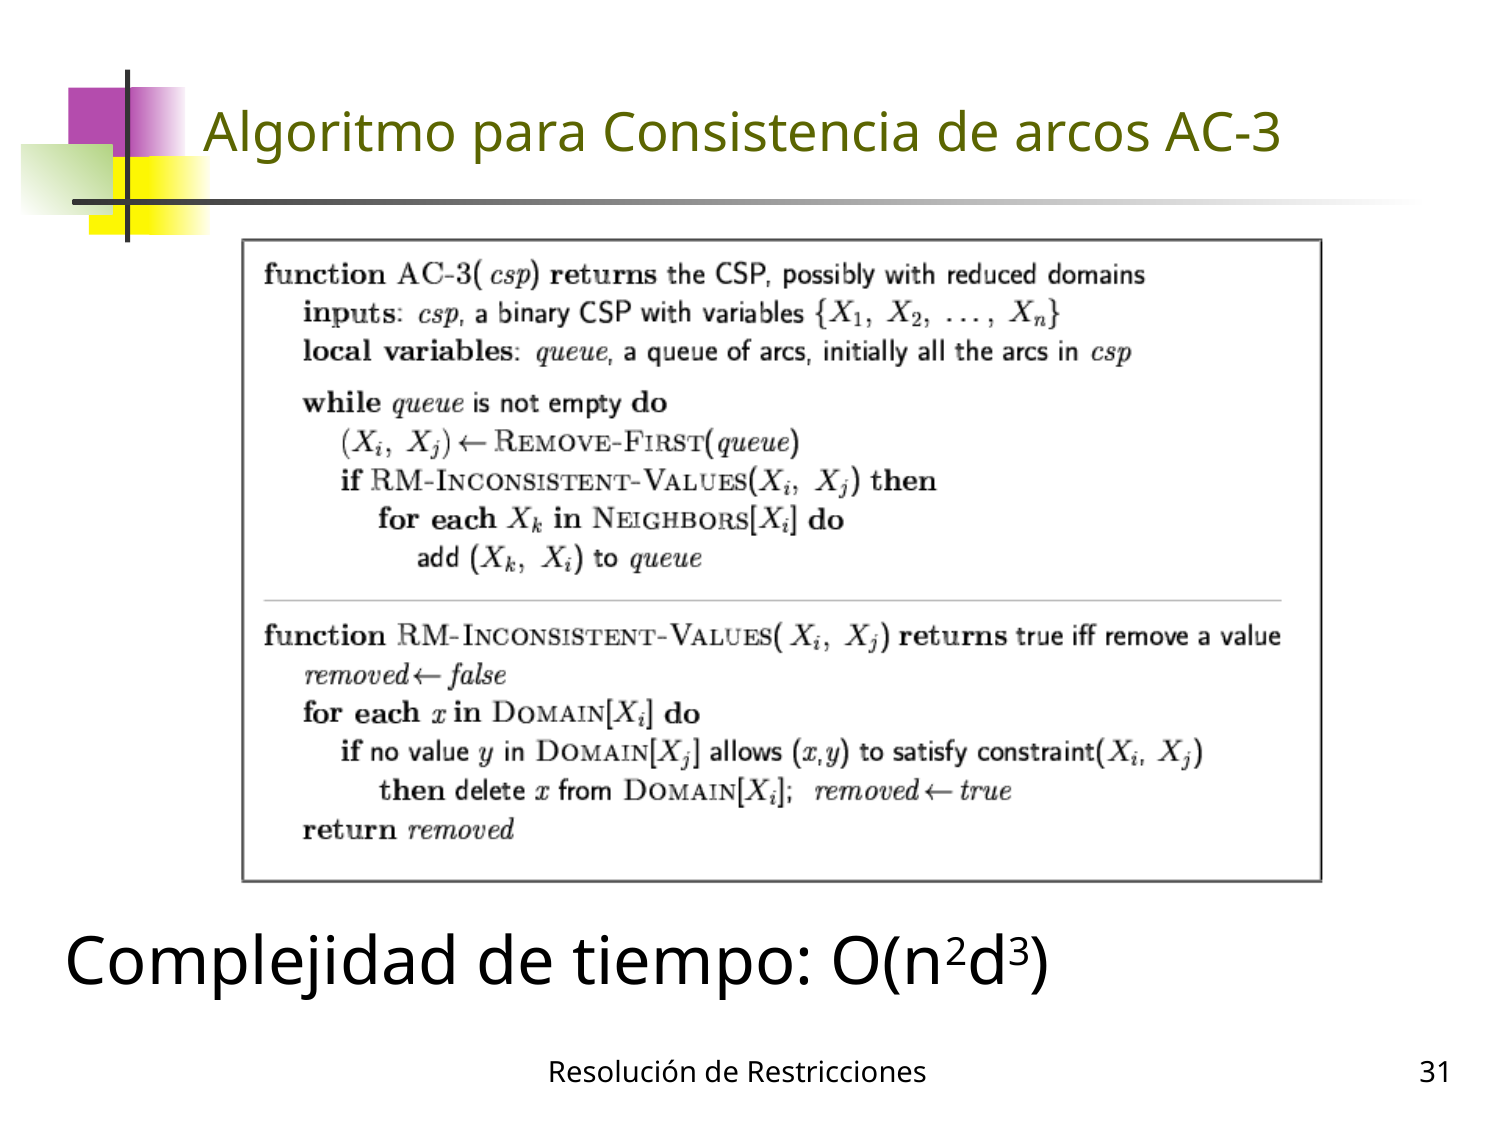

# Algoritmo para Consistencia de arcos AC-3
Complejidad de tiempo: O(n2d3)
Resolución de Restricciones
31